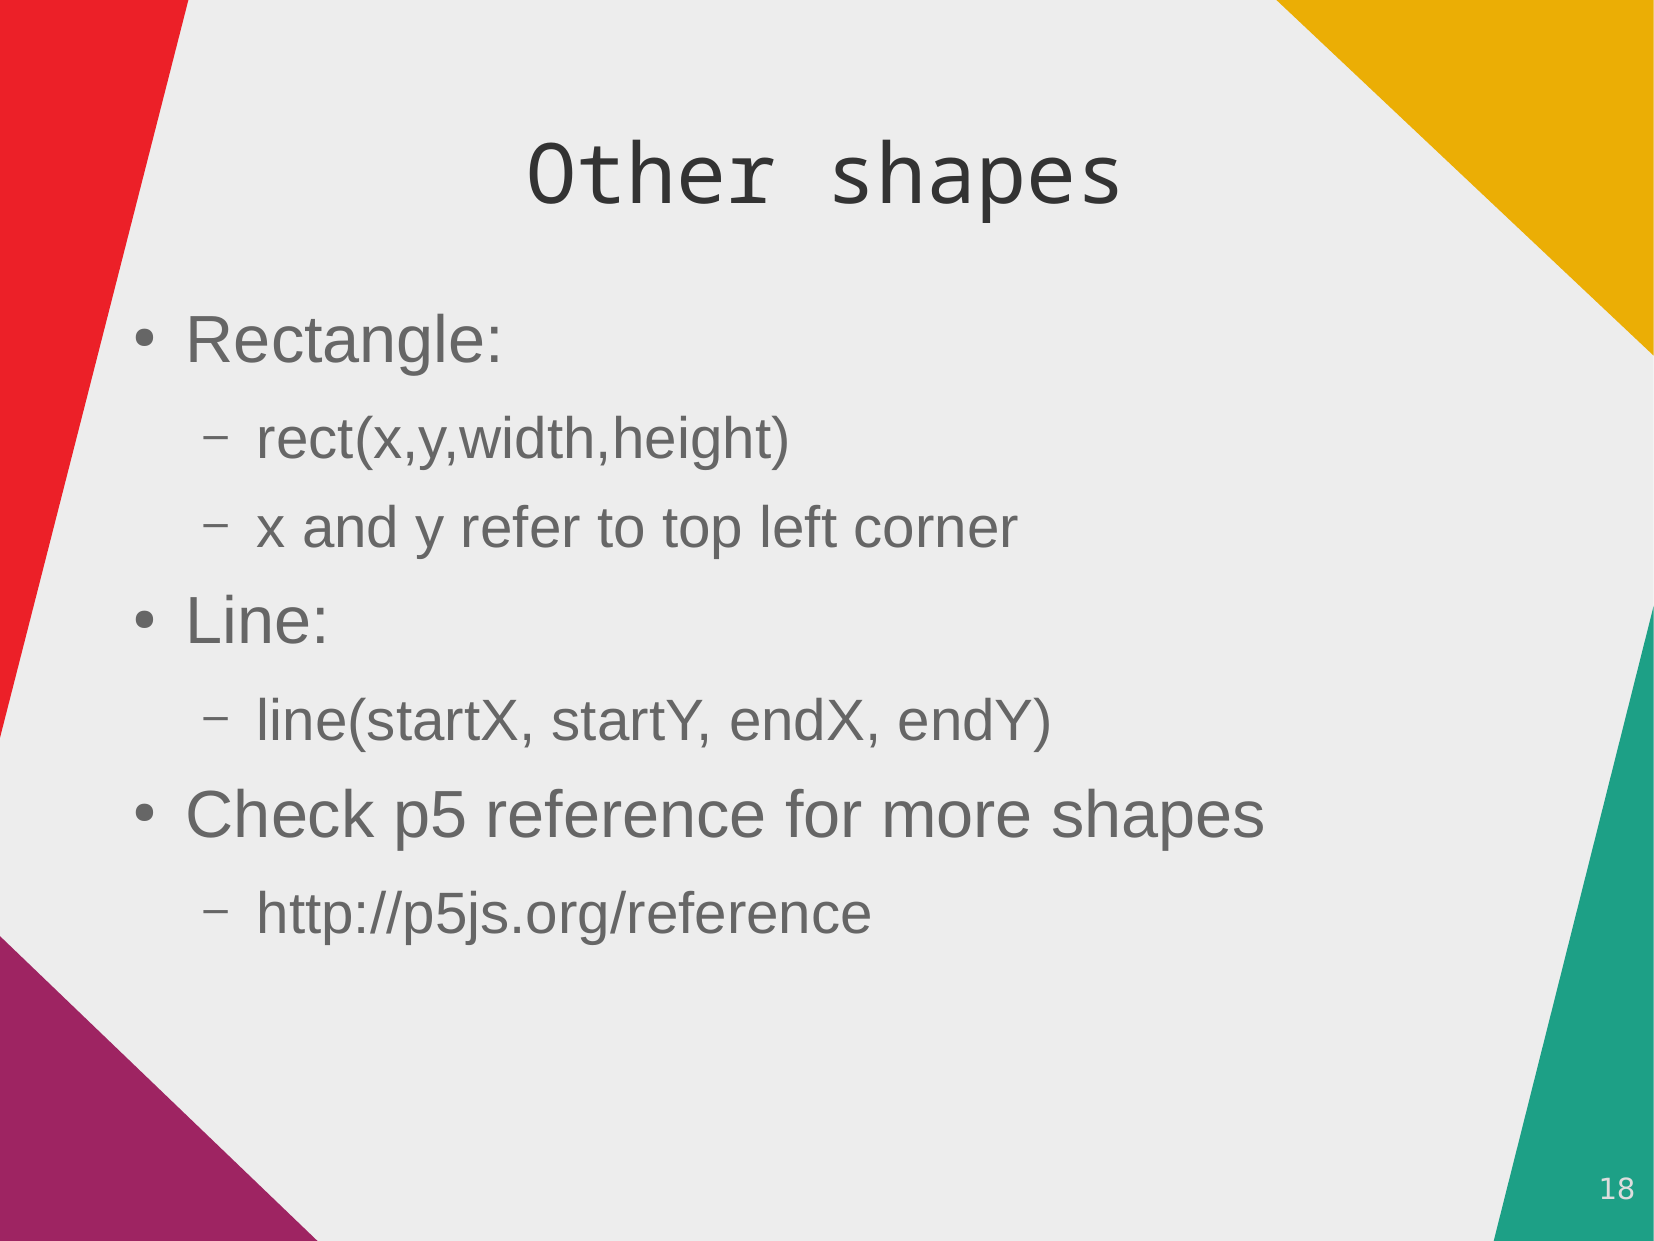

# Other shapes
Rectangle:
rect(x,y,width,height)
x and y refer to top left corner
Line:
line(startX, startY, endX, endY)
Check p5 reference for more shapes
http://p5js.org/reference
18